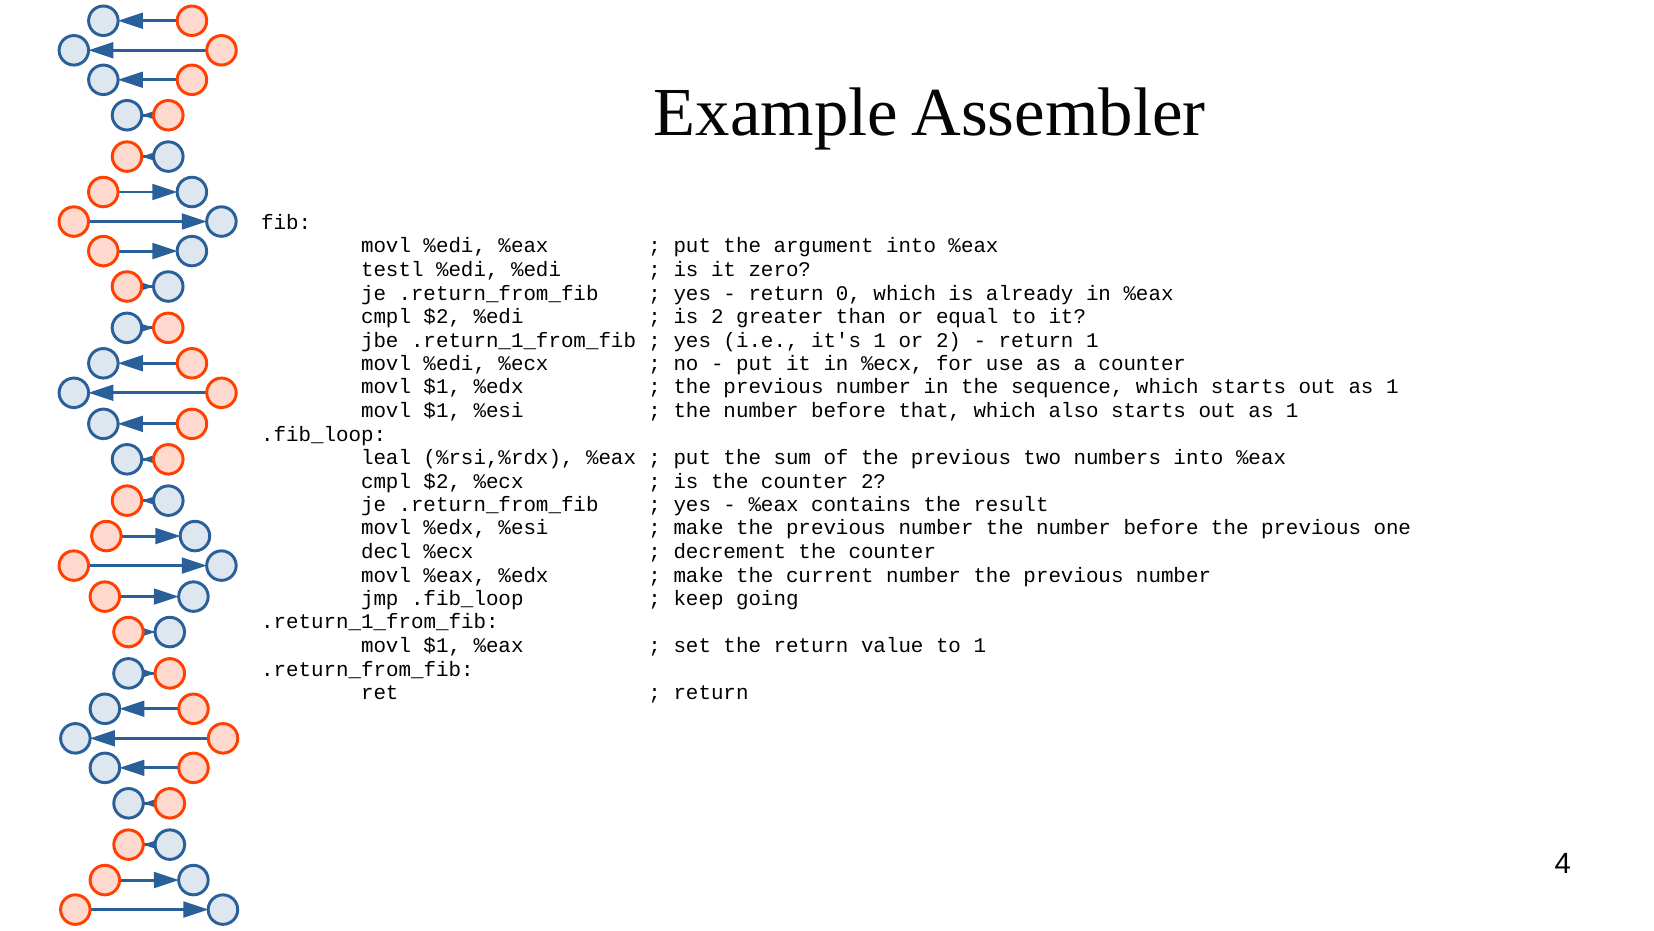

# Example Assembler
fib:
 movl %edi, %eax ; put the argument into %eax
 testl %edi, %edi ; is it zero?
 je .return_from_fib ; yes - return 0, which is already in %eax
 cmpl $2, %edi ; is 2 greater than or equal to it?
 jbe .return_1_from_fib ; yes (i.e., it's 1 or 2) - return 1
 movl %edi, %ecx ; no - put it in %ecx, for use as a counter
 movl $1, %edx ; the previous number in the sequence, which starts out as 1
 movl $1, %esi ; the number before that, which also starts out as 1
.fib_loop:
 leal (%rsi,%rdx), %eax ; put the sum of the previous two numbers into %eax
 cmpl $2, %ecx ; is the counter 2?
 je .return_from_fib ; yes - %eax contains the result
 movl %edx, %esi ; make the previous number the number before the previous one
 decl %ecx ; decrement the counter
 movl %eax, %edx ; make the current number the previous number
 jmp .fib_loop ; keep going
.return_1_from_fib:
 movl $1, %eax ; set the return value to 1
.return_from_fib:
 ret ; return
4